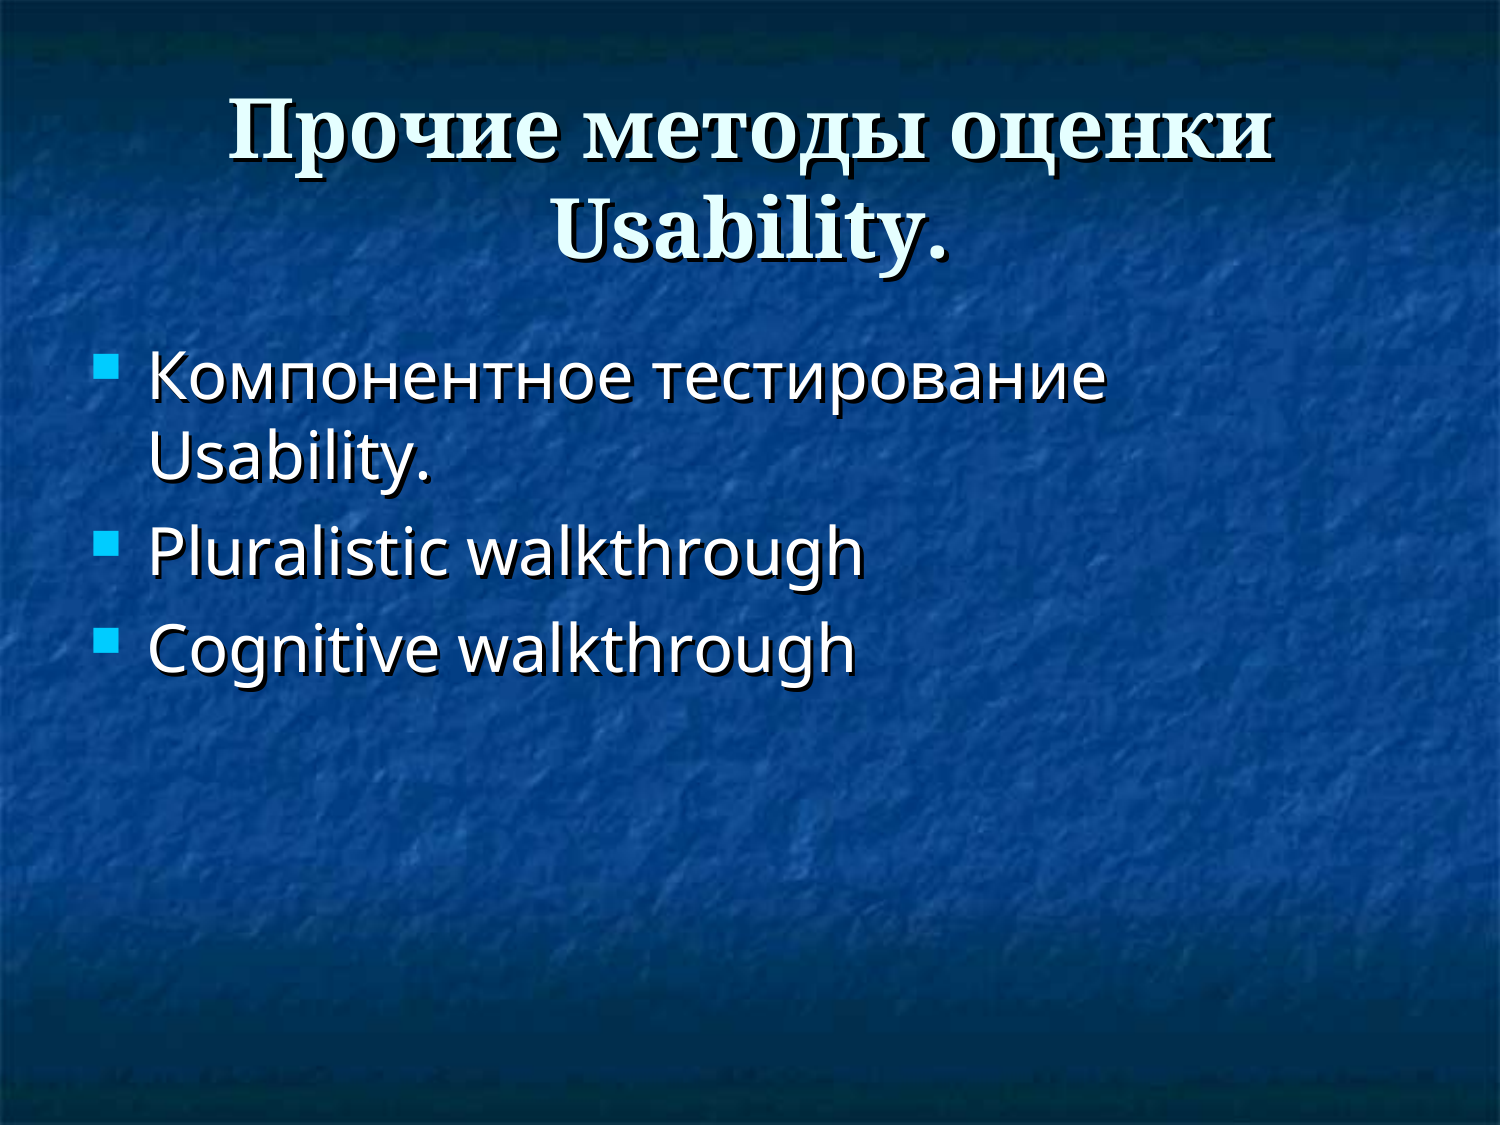

# Прочие методы оценки Usability.
Компонентное тестирование Usability.
Pluralistic walkthrough
Cognitive walkthrough